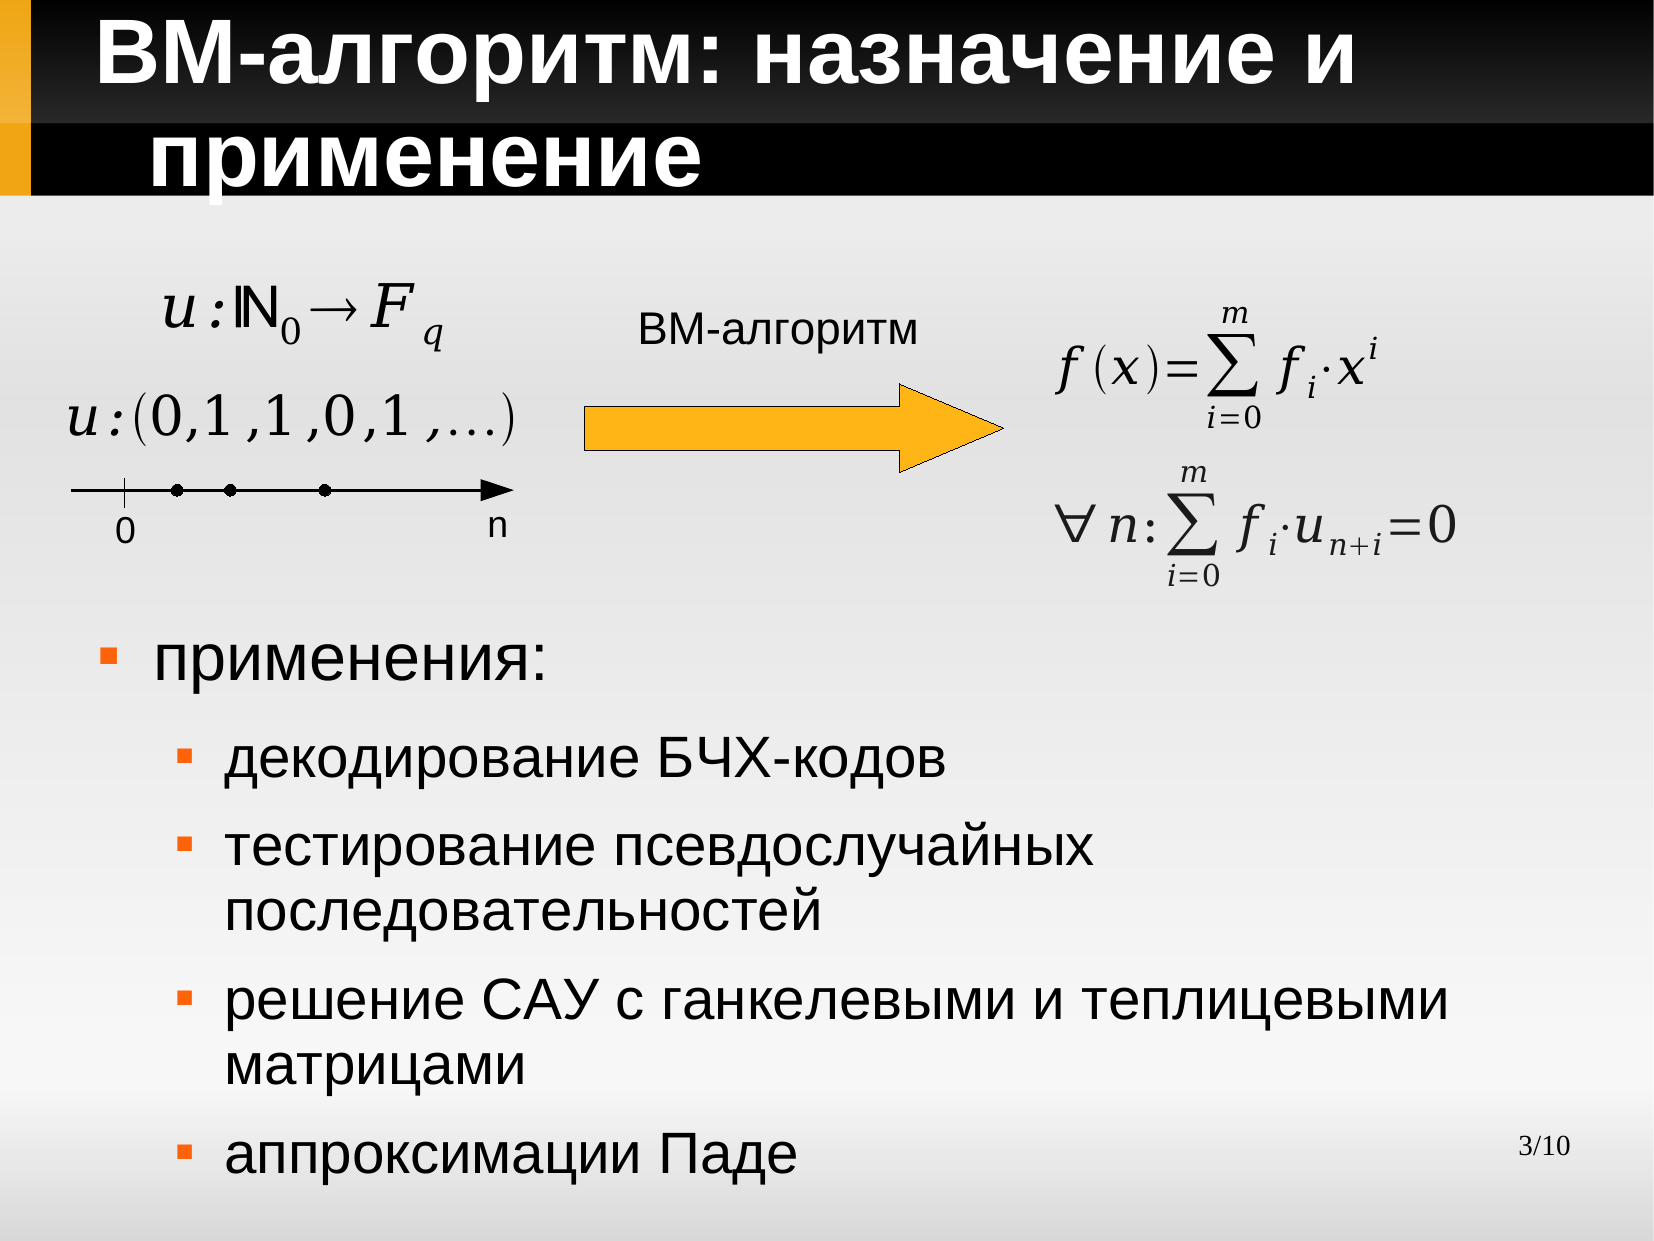

# BM-алгоритм: назначение и применение
BM-алгоритм
n
0
применения:
декодирование БЧХ-кодов
тестирование псевдослучайных последовательностей
решение САУ с ганкелевыми и теплицевыми матрицами
аппроксимации Паде
3